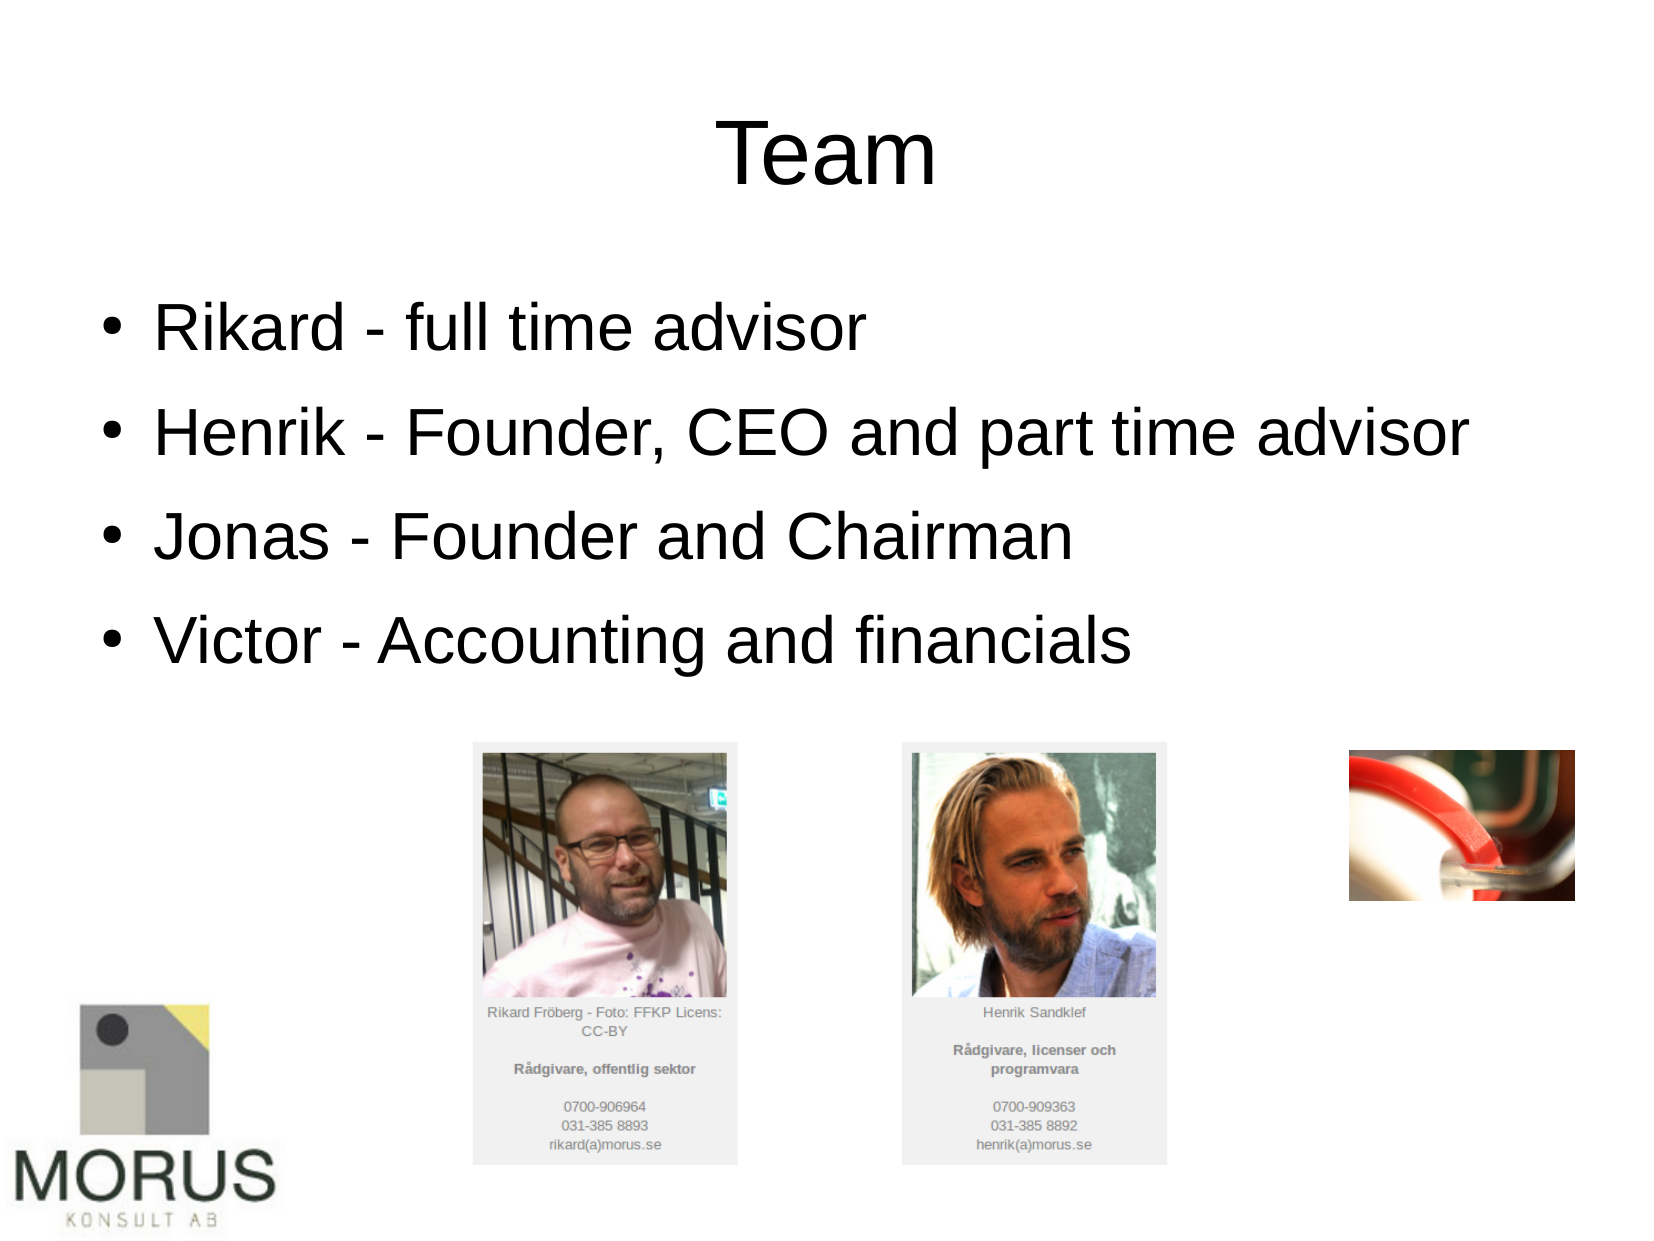

# Team
Rikard - full time advisor
Henrik - Founder, CEO and part time advisor
Jonas - Founder and Chairman
Victor - Accounting and financials